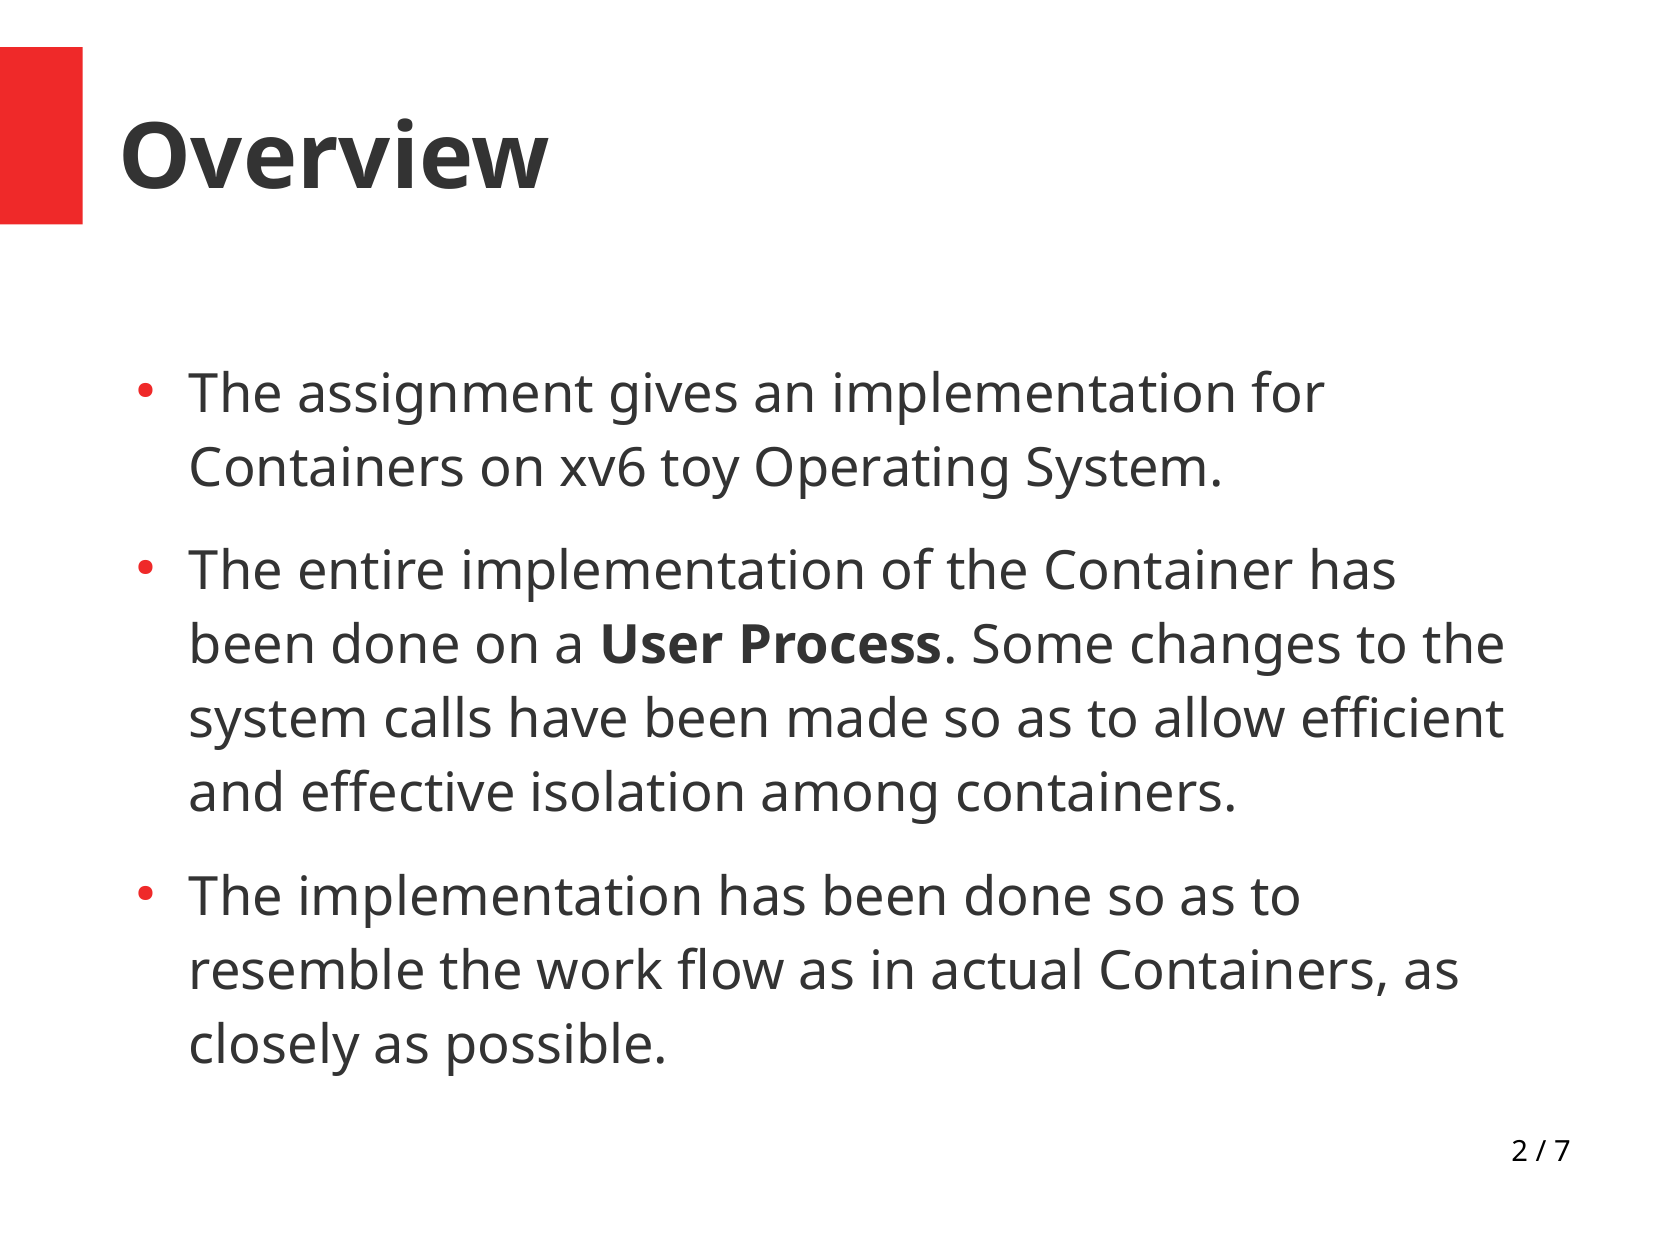

# Overview
The assignment gives an implementation for Containers on xv6 toy Operating System.
The entire implementation of the Container has been done on a User Process. Some changes to the system calls have been made so as to allow efficient and effective isolation among containers.
The implementation has been done so as to resemble the work flow as in actual Containers, as closely as possible.
2